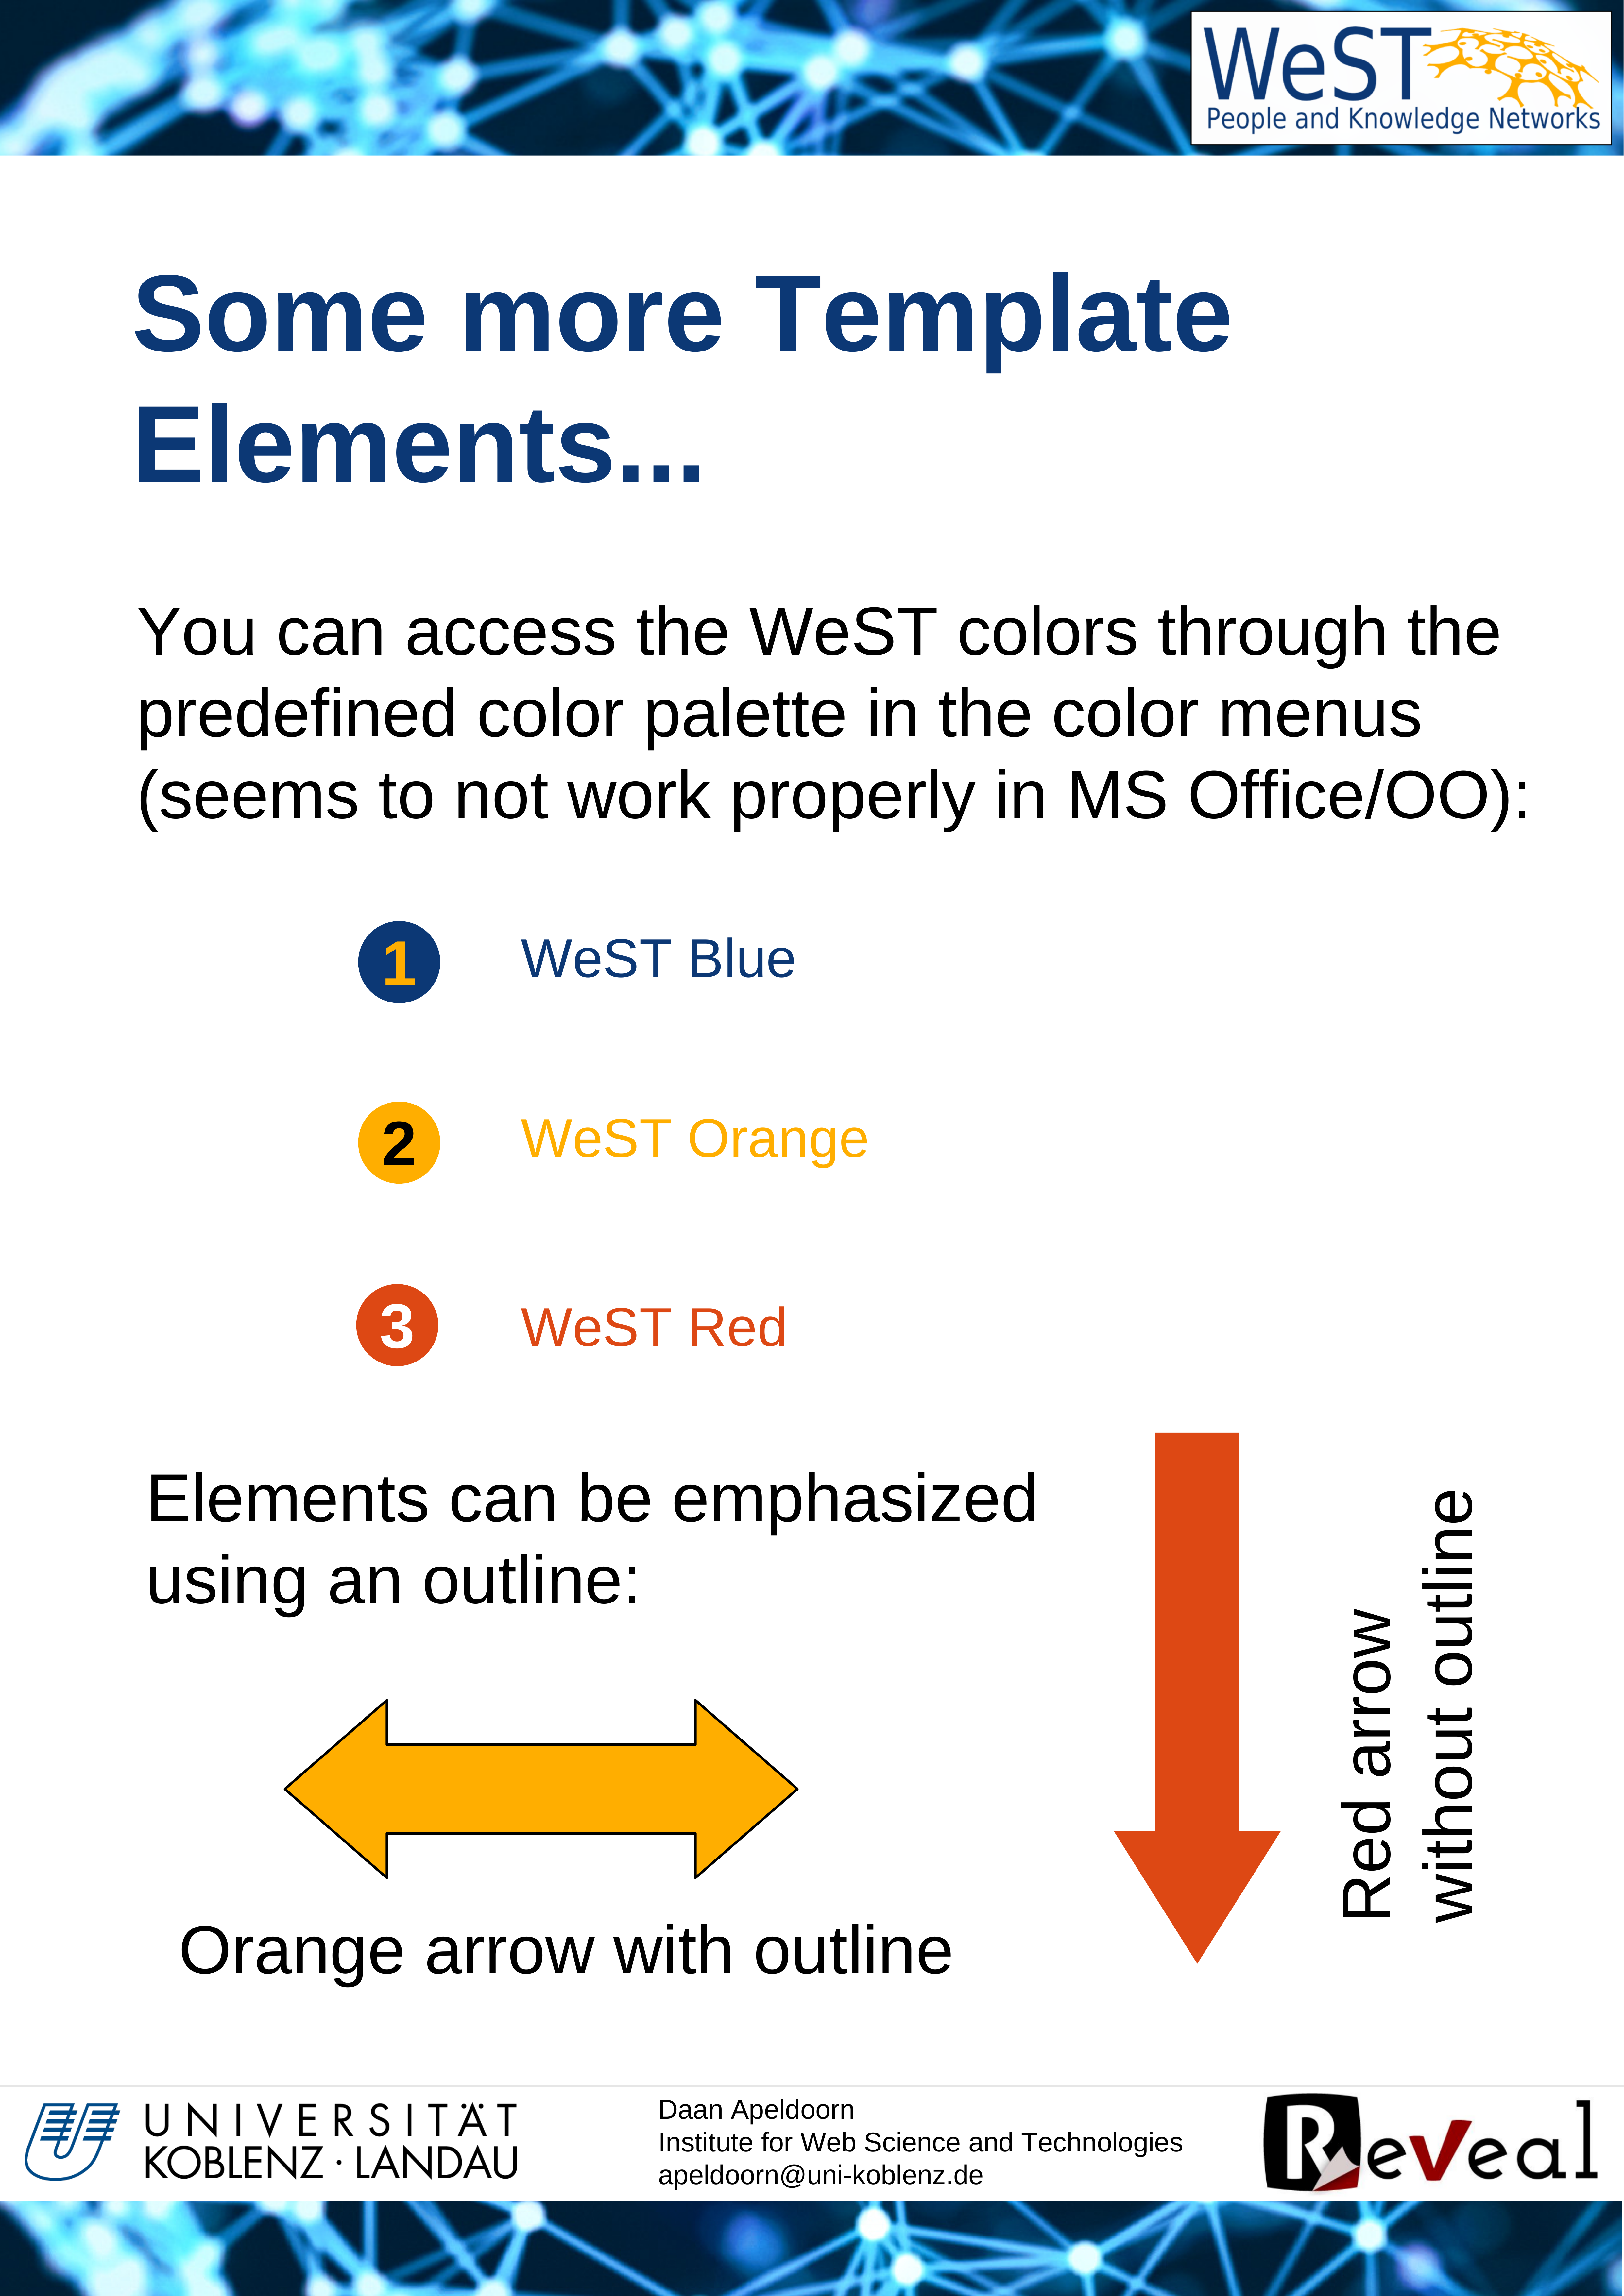

Some more Template
Elements...
You can access the WeST colors through the predefined color palette in the color menus (seems to not work properly in MS Office/OO):
WeST Blue
1
WeST Orange
2
3
WeST Red
Elements can be emphasized using an outline:
Red arrow without outline
Orange arrow with outline
Daan Apeldoorn
Institute for Web Science and Technologies
apeldoorn@uni-koblenz.de